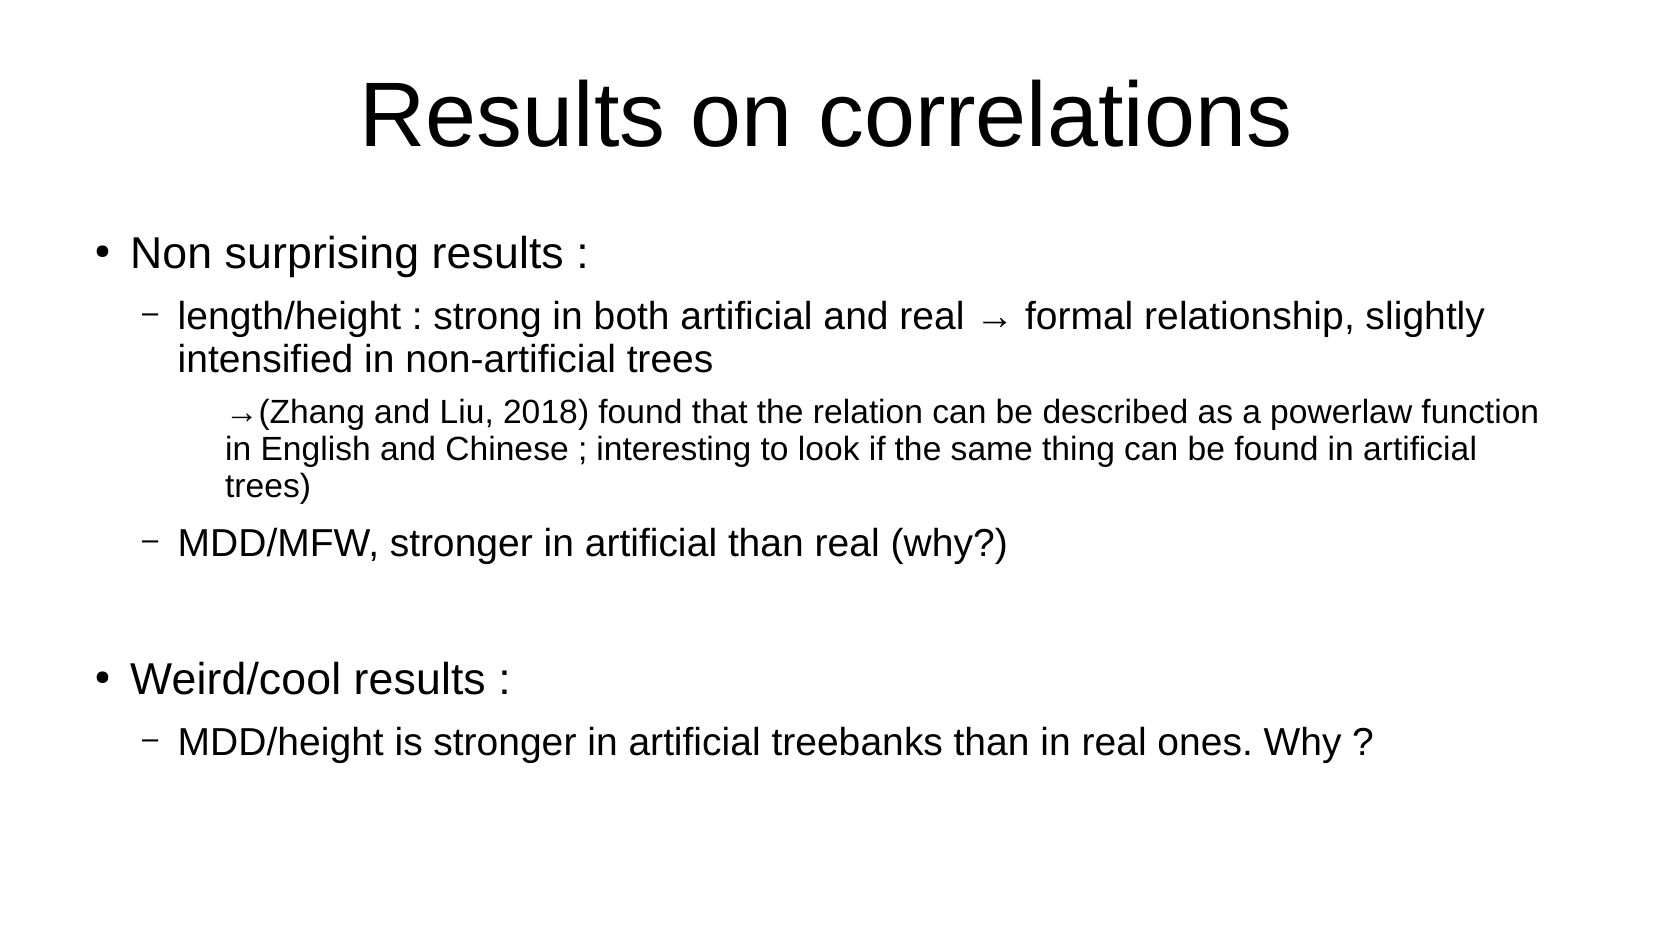

# Results on correlations
Non surprising results :
length/height : strong in both artificial and real → formal relationship, slightly intensified in non-artificial trees
→(Zhang and Liu, 2018) found that the relation can be described as a powerlaw function in English and Chinese ; interesting to look if the same thing can be found in artificial trees)
MDD/MFW, stronger in artificial than real (why?)
Weird/cool results :
MDD/height is stronger in artificial treebanks than in real ones. Why ?